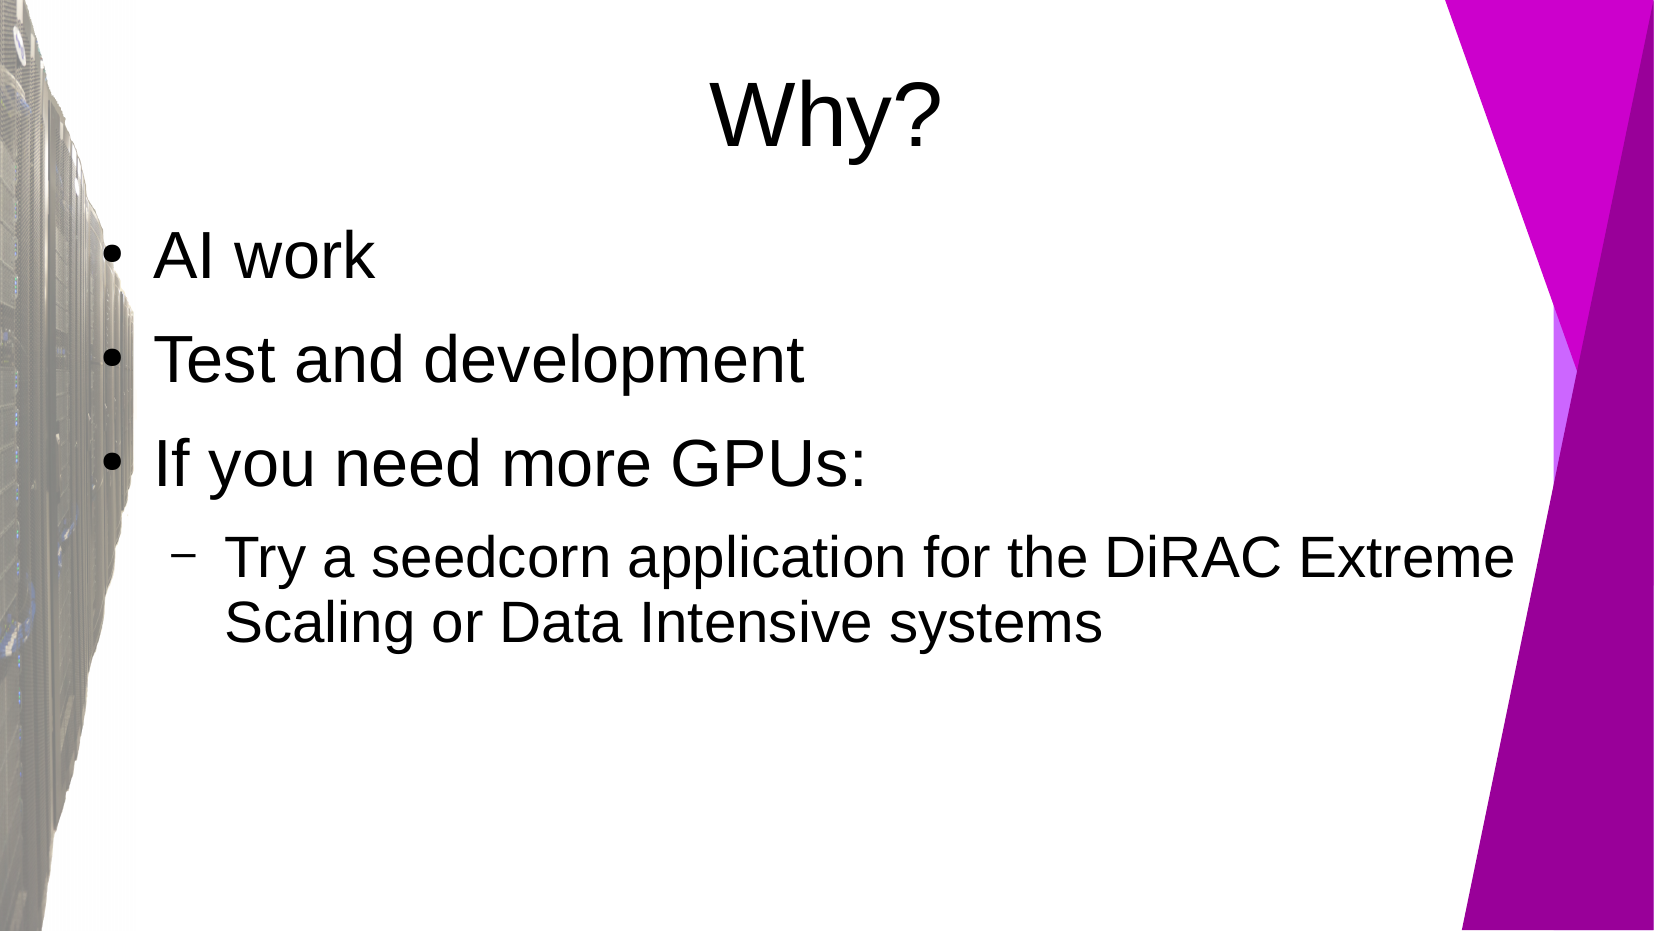

# Why?
AI work
Test and development
If you need more GPUs:
Try a seedcorn application for the DiRAC Extreme Scaling or Data Intensive systems